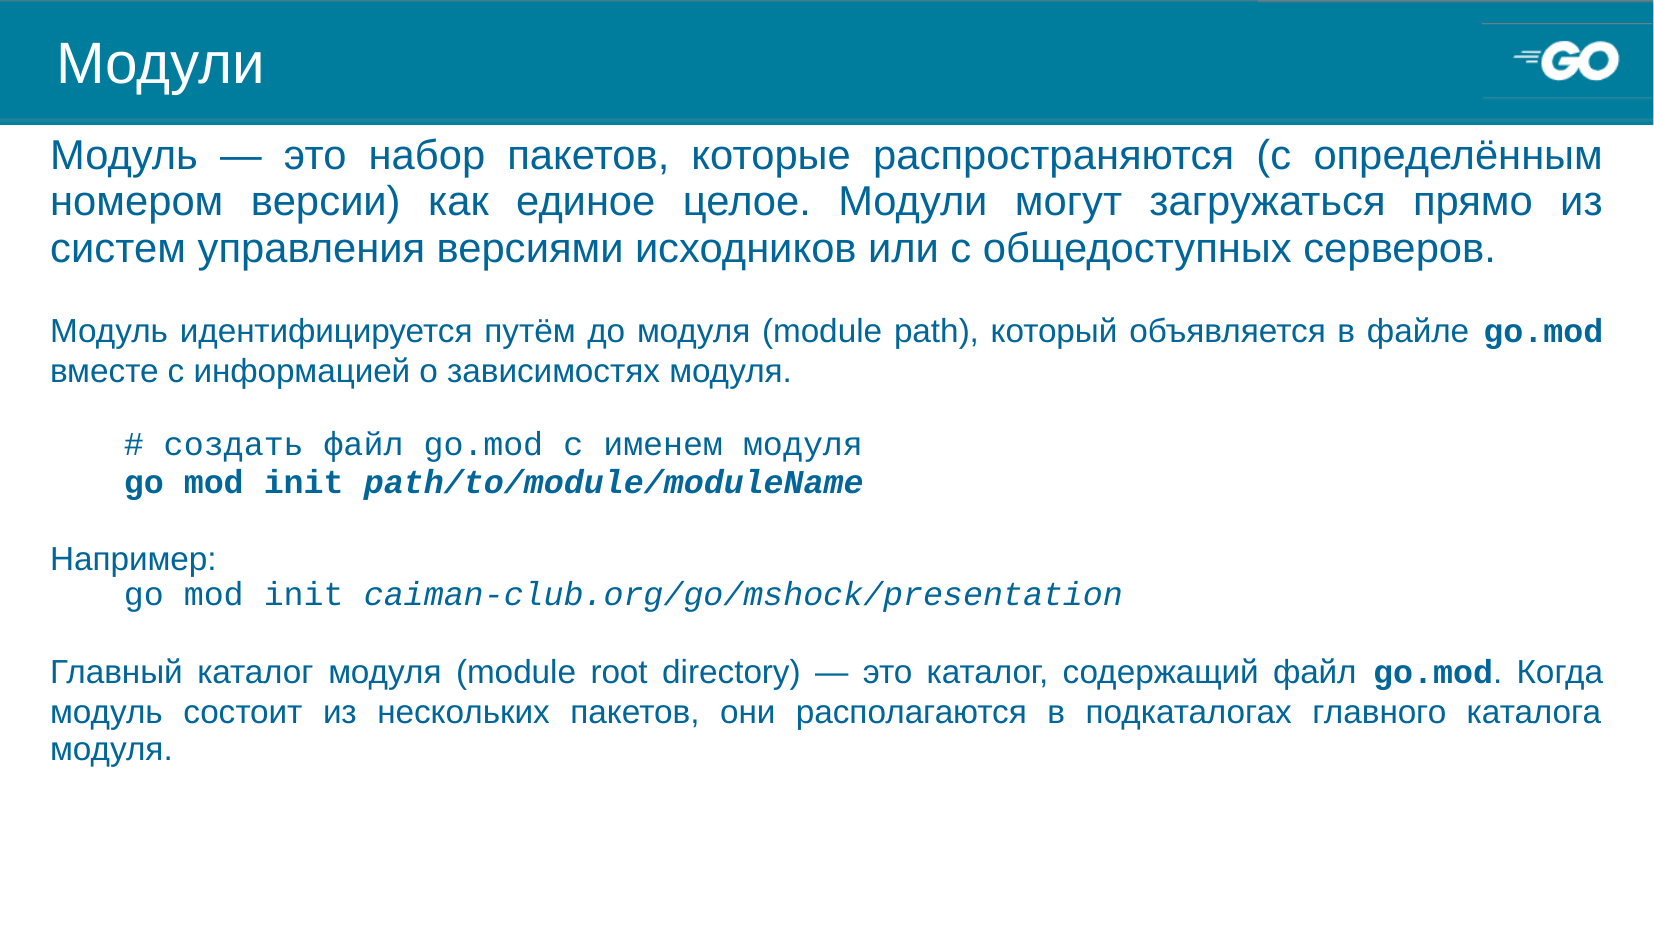

Модули
Модуль — это набор пакетов, которые распространяются (с определённым номером версии) как единое целое. Модули могут загружаться прямо из систем управления версиями исходников или с общедоступных серверов.
Модуль идентифицируется путём до модуля (module path), который объявляется в файле go.mod вместе с информацией о зависимостях модуля.
	# создать файл go.mod с именем модуля
	go mod init path/to/module/moduleName
Например:
	go mod init caiman-club.org/go/mshock/presentation
Главный каталог модуля (module root directory) — это каталог, содержащий файл go.mod. Когда модуль состоит из нескольких пакетов, они располагаются в подкаталогах главного каталога модуля.